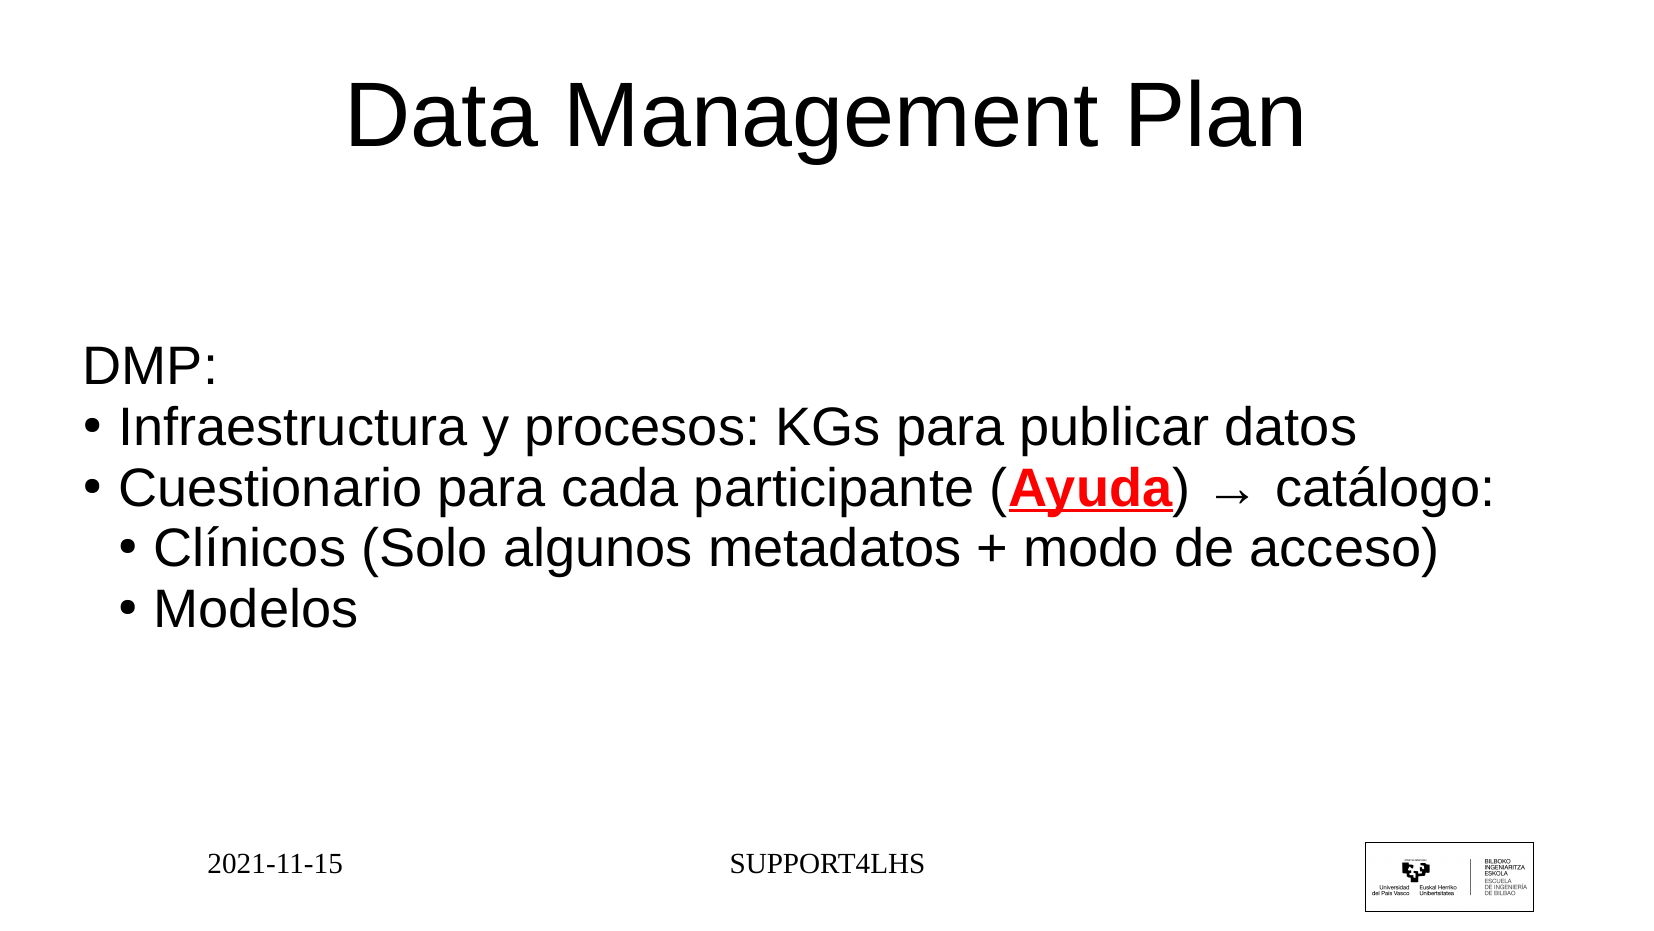

# Data Management Plan
DMP:
Infraestructura y procesos: KGs para publicar datos
Cuestionario para cada participante (Ayuda) → catálogo:
Clínicos (Solo algunos metadatos + modo de acceso)
Modelos